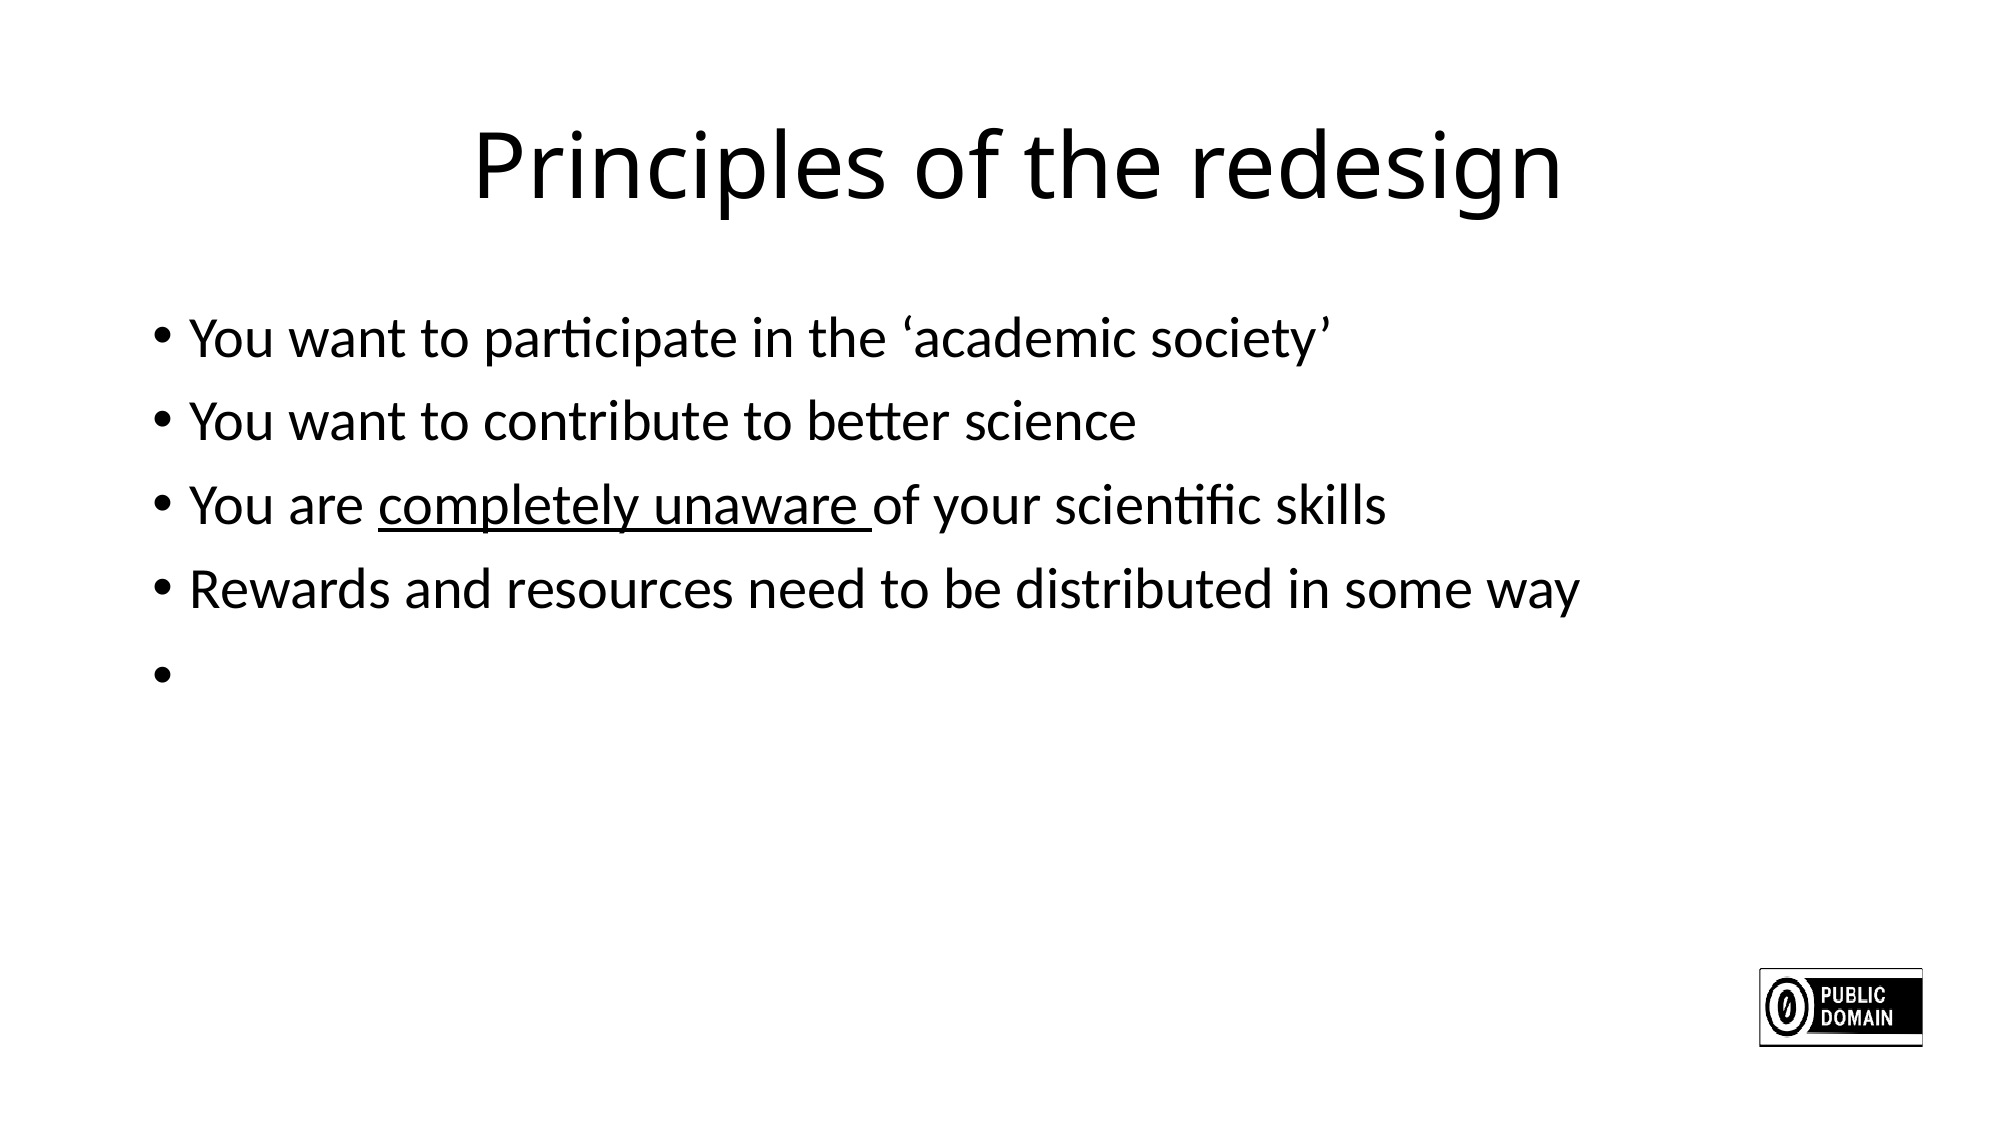

# Principles of the redesign
You want to participate in the ‘academic society’
You want to contribute to better science
You are completely unaware of your scientific skills
Rewards and resources need to be distributed in some way